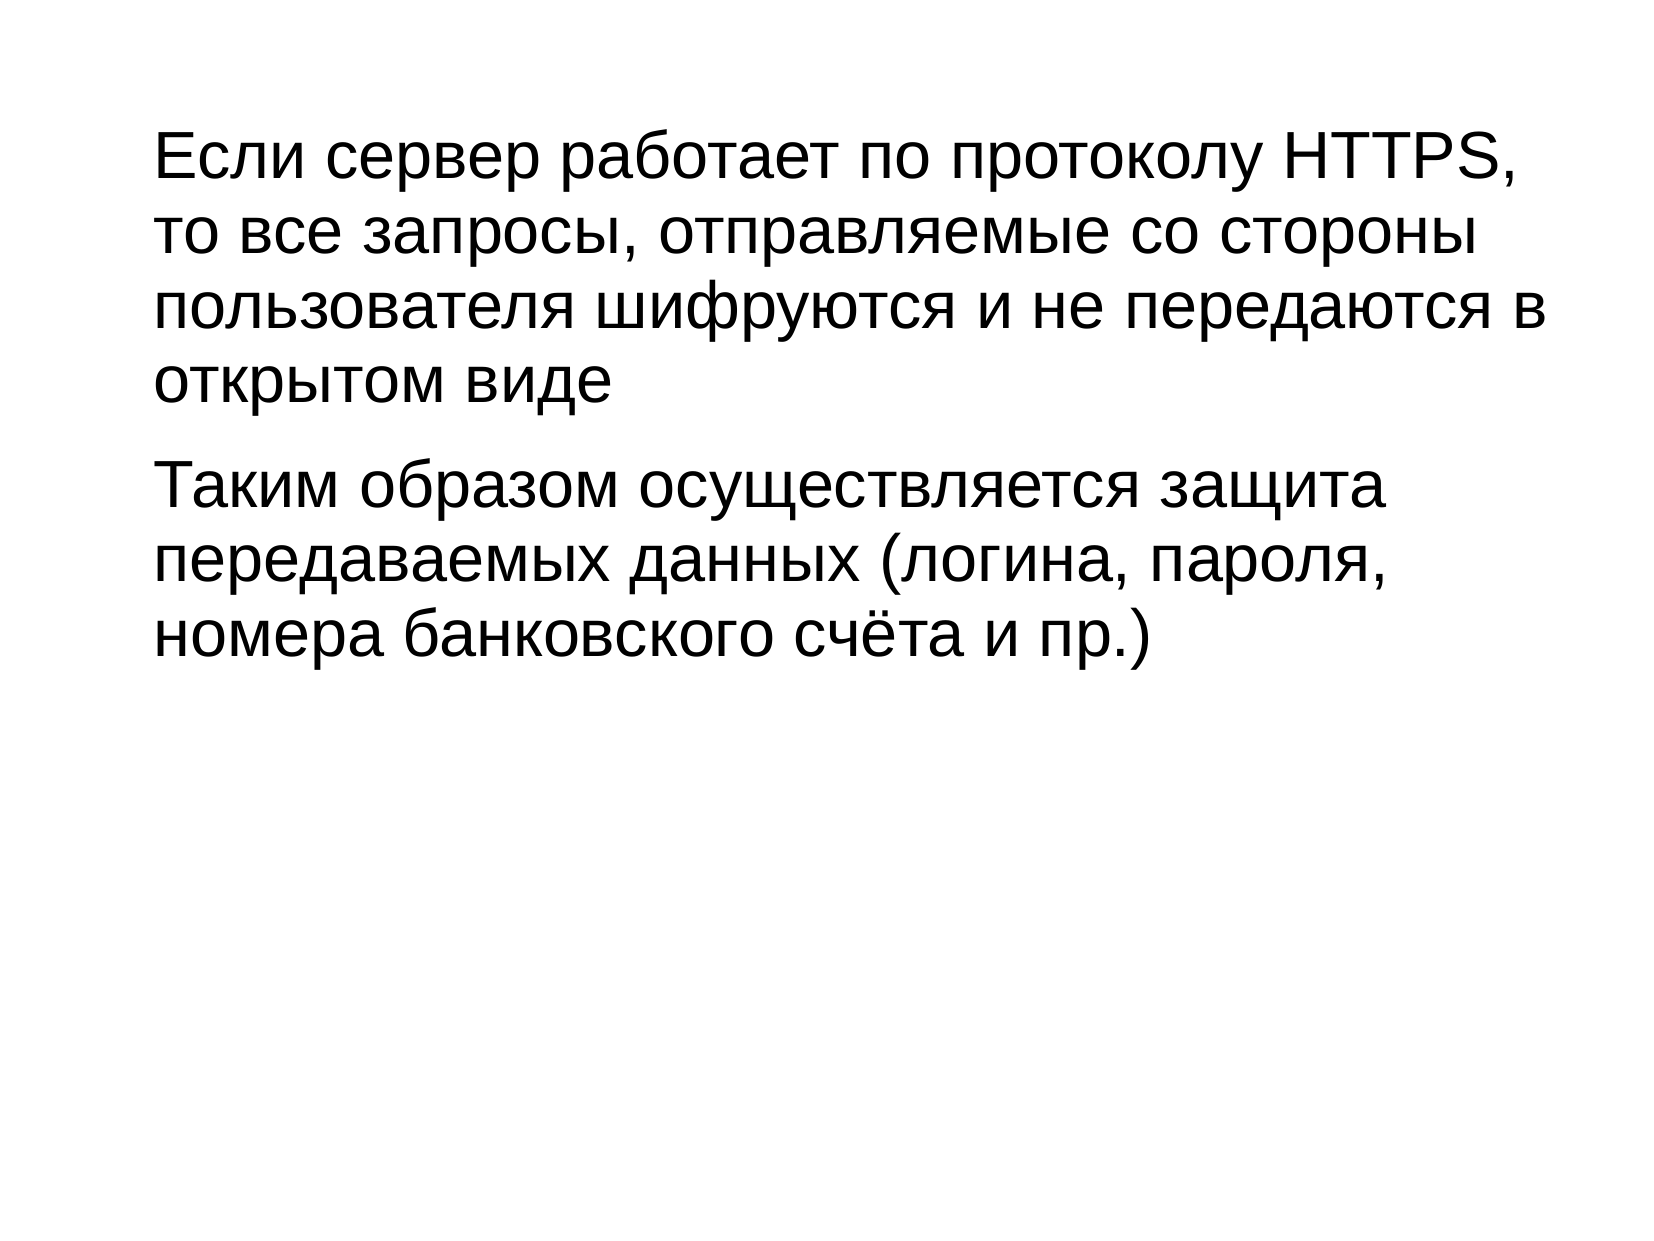

# Если сервер работает по протоколу HTTPS, то все запросы, отправляемые со стороны пользователя шифруются и не передаются в открытом виде
Таким образом осуществляется защита передаваемых данных (логина, пароля, номера банковского счёта и пр.)